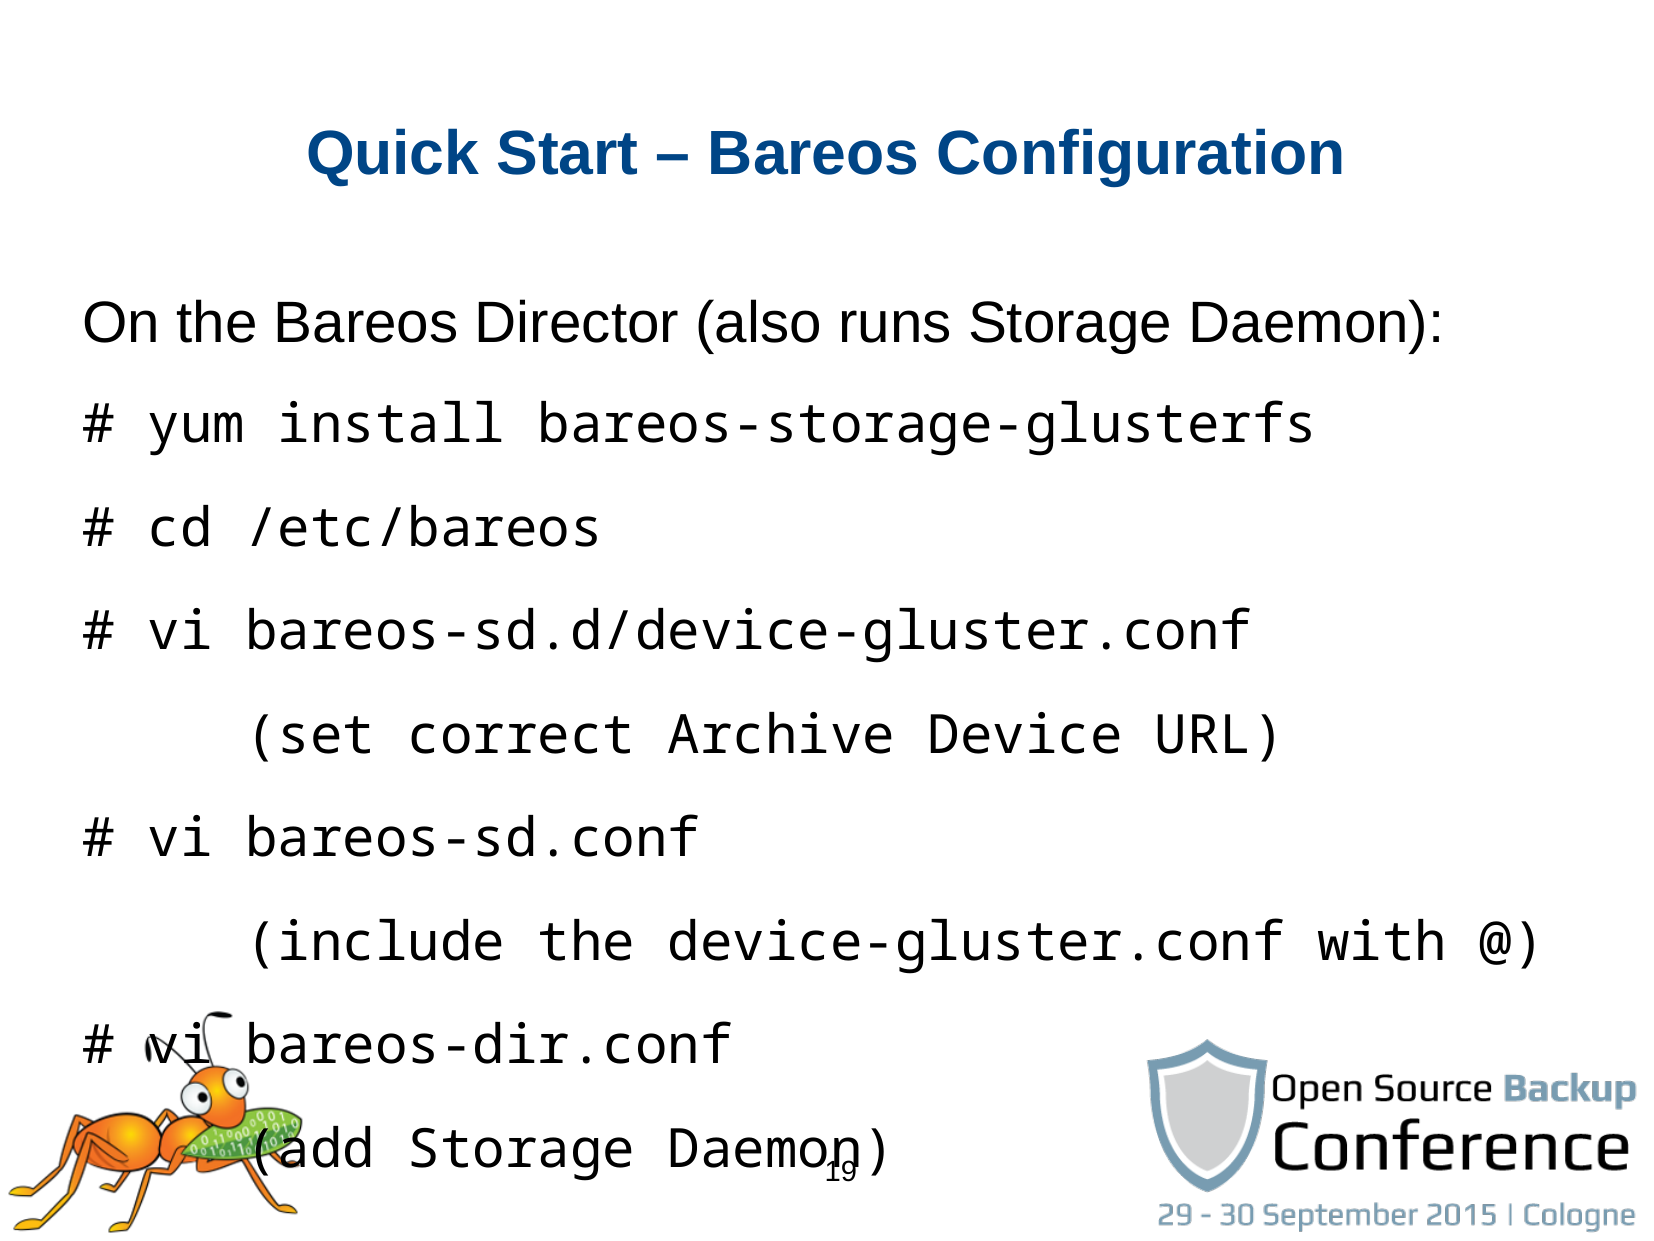

# Quick Start – Bareos Configuration
On the Bareos Director (also runs Storage Daemon):
# yum install bareos-storage-glusterfs
# cd /etc/bareos
# vi bareos-sd.d/device-gluster.conf
 (set correct Archive Device URL)
# vi bareos-sd.conf
 (include the device-gluster.conf with @)
# vi bareos-dir.conf
 (add Storage Daemon)
19